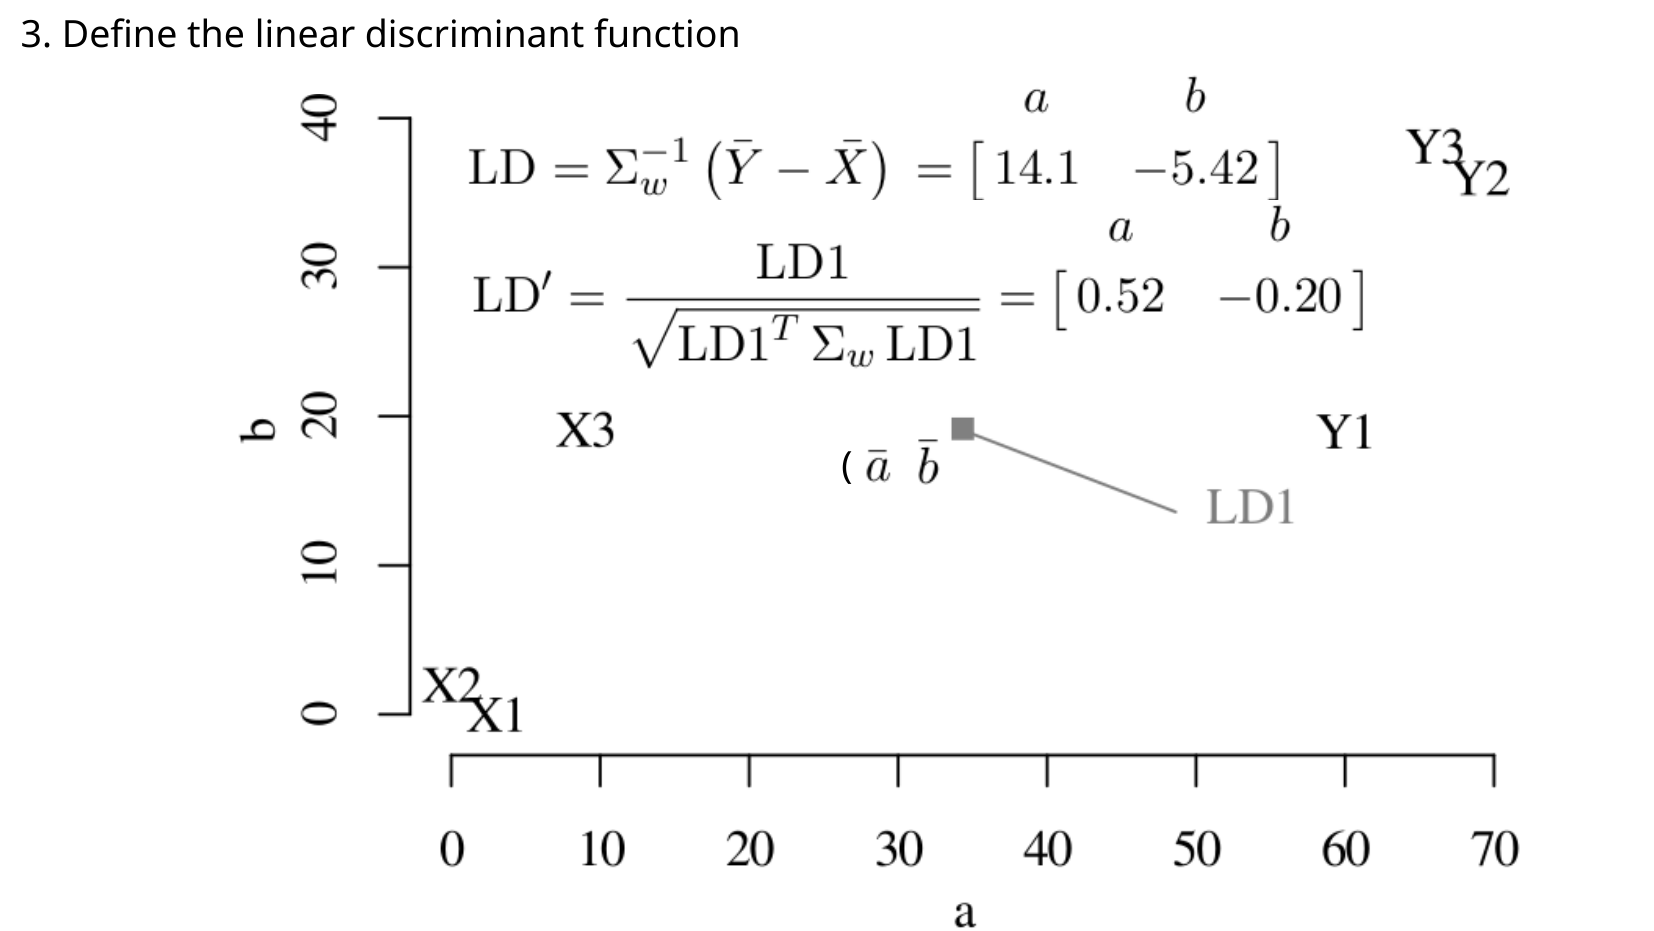

3. Define the linear discriminant function
( , )